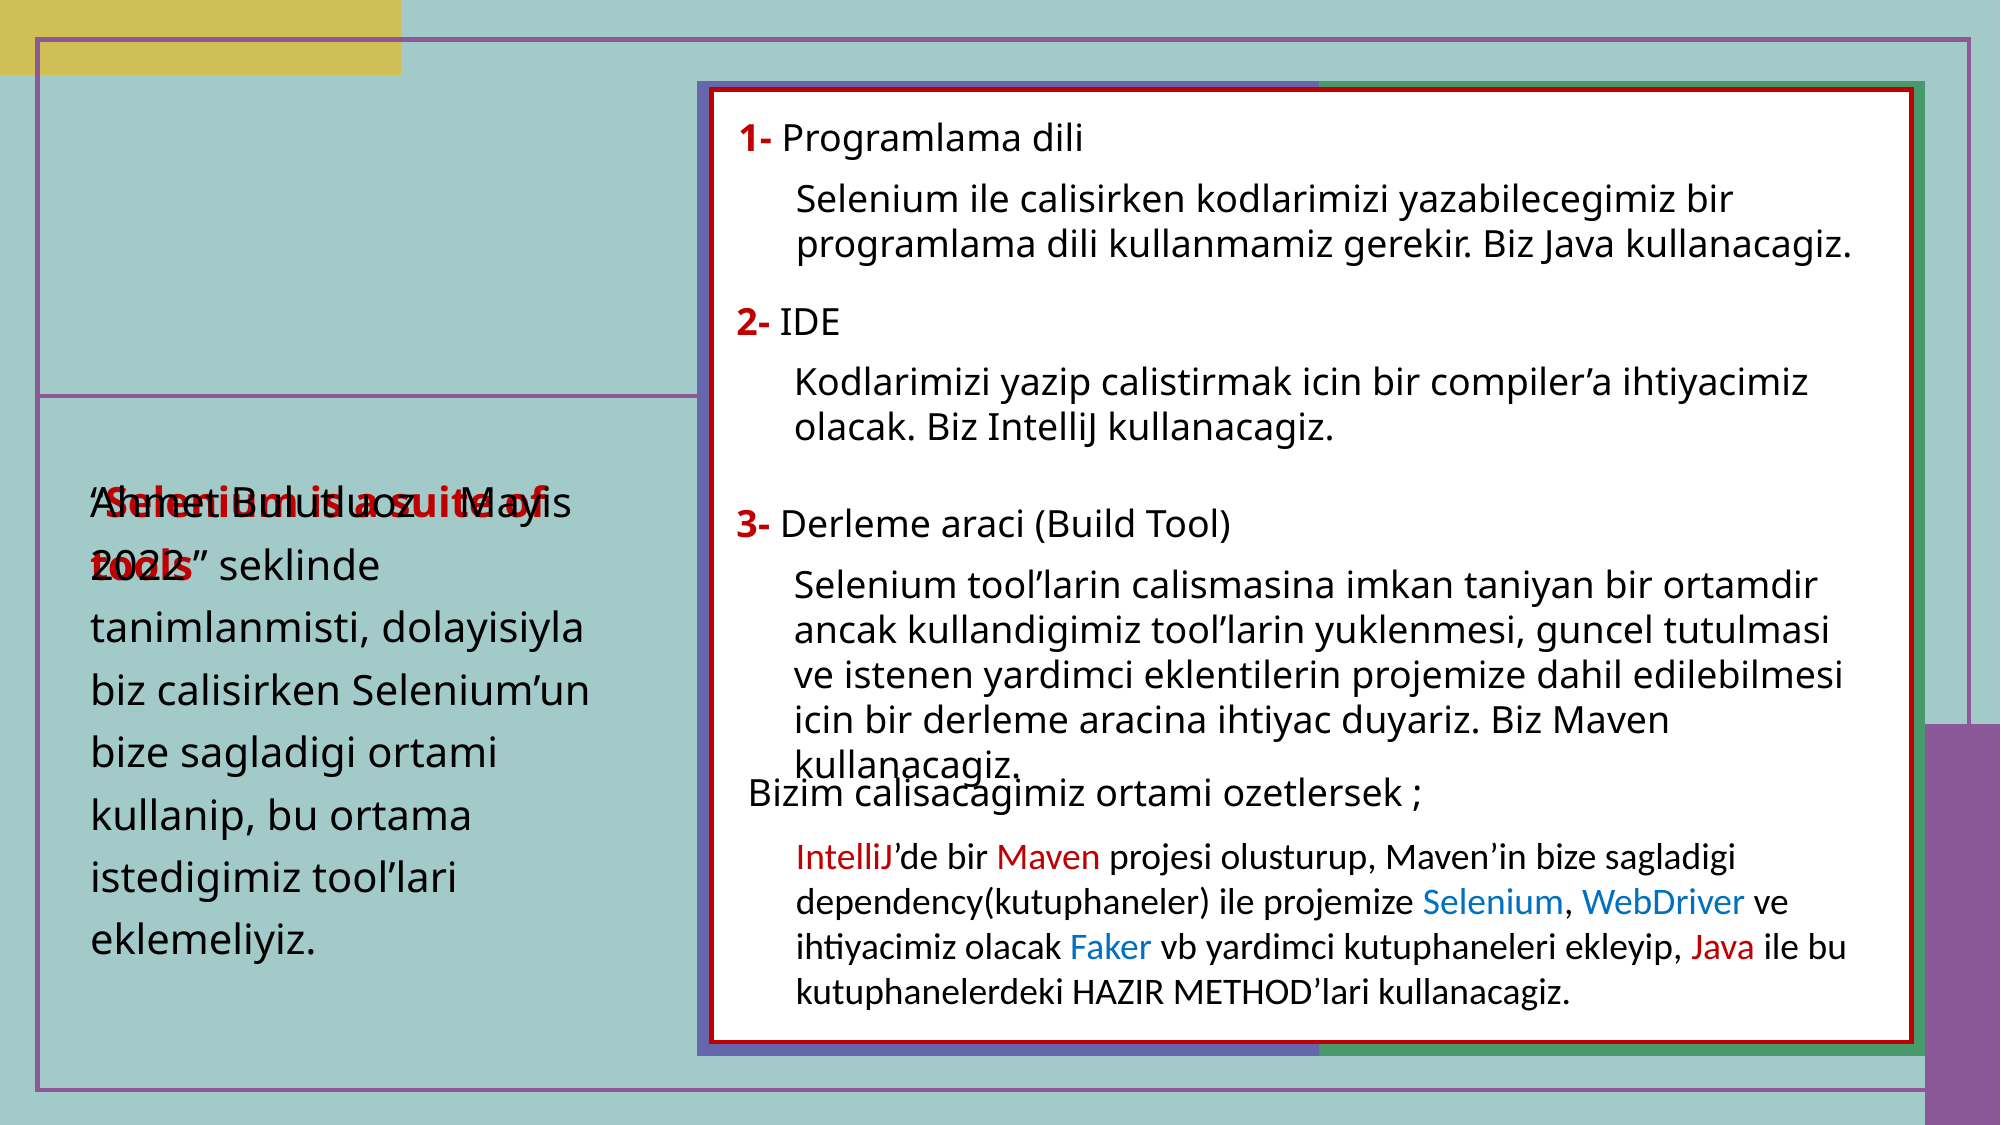

1- Programlama dili
# Selenium nasil calisir ?
Selenium ile calisirken kodlarimizi yazabilecegimiz bir programlama dili kullanmamiz gerekir. Biz Java kullanacagiz.
2- IDE
Kodlarimizi yazip calistirmak icin bir compiler’a ihtiyacimiz olacak. Biz IntelliJ kullanacagiz.
“Selenium is a suite of tools” seklinde tanimlanmisti, dolayisiyla biz calisirken Selenium’un bize sagladigi ortami kullanip, bu ortama istedigimiz tool’lari eklemeliyiz.
Ahmet Bulutluoz Mayis 2022
3- Derleme araci (Build Tool)
Selenium tool’larin calismasina imkan taniyan bir ortamdir ancak kullandigimiz tool’larin yuklenmesi, guncel tutulmasi ve istenen yardimci eklentilerin projemize dahil edilebilmesi icin bir derleme aracina ihtiyac duyariz. Biz Maven kullanacagiz.
Bizim calisacagimiz ortami ozetlersek ;
IntelliJ’de bir Maven projesi olusturup, Maven’in bize sagladigi dependency(kutuphaneler) ile projemize Selenium, WebDriver ve ihtiyacimiz olacak Faker vb yardimci kutuphaneleri ekleyip, Java ile bu kutuphanelerdeki HAZIR METHOD’lari kullanacagiz.